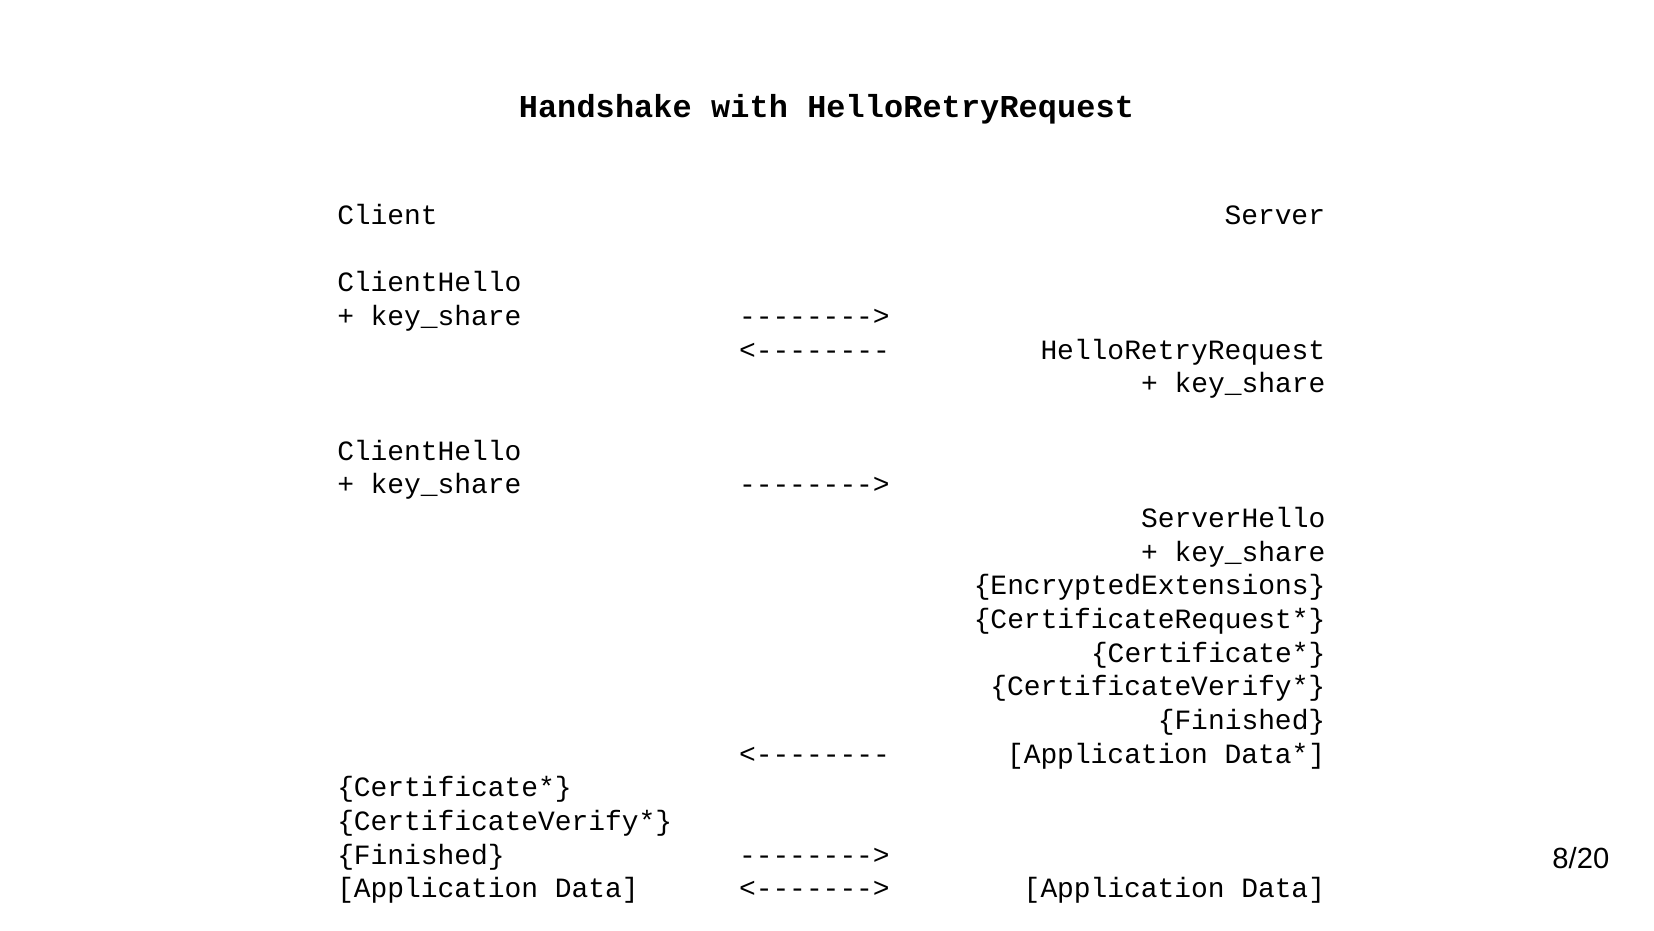

# Handshake with HelloRetryRequest
 Client Server
 ClientHello
 + key_share -------->
 <-------- HelloRetryRequest
 + key_share
 ClientHello
 + key_share -------->
 ServerHello
 + key_share
 {EncryptedExtensions}
 {CertificateRequest*}
 {Certificate*}
 {CertificateVerify*}
 {Finished}
 <-------- [Application Data*]
 {Certificate*}
 {CertificateVerify*}
 {Finished} -------->
 [Application Data] <-------> [Application Data]